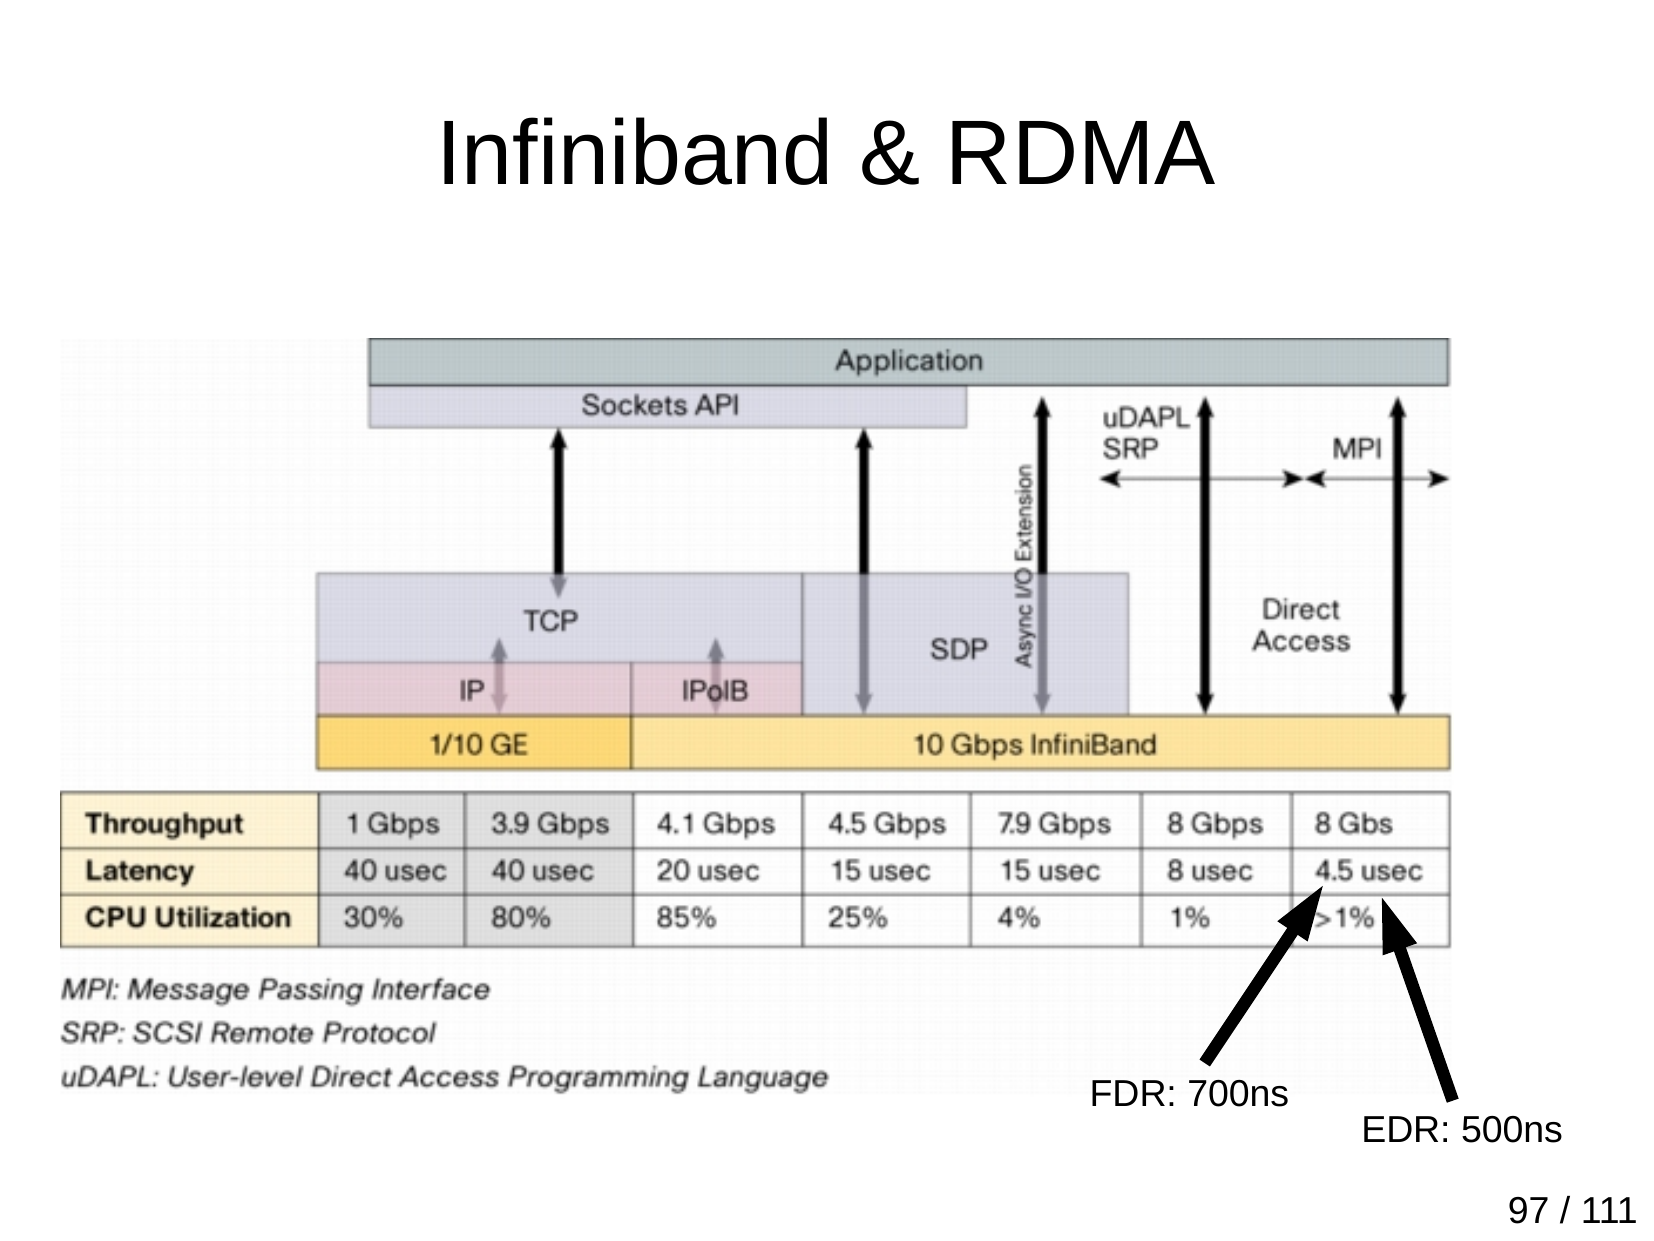

# Infiniband & RDMA
FDR: 700ns
EDR: 500ns